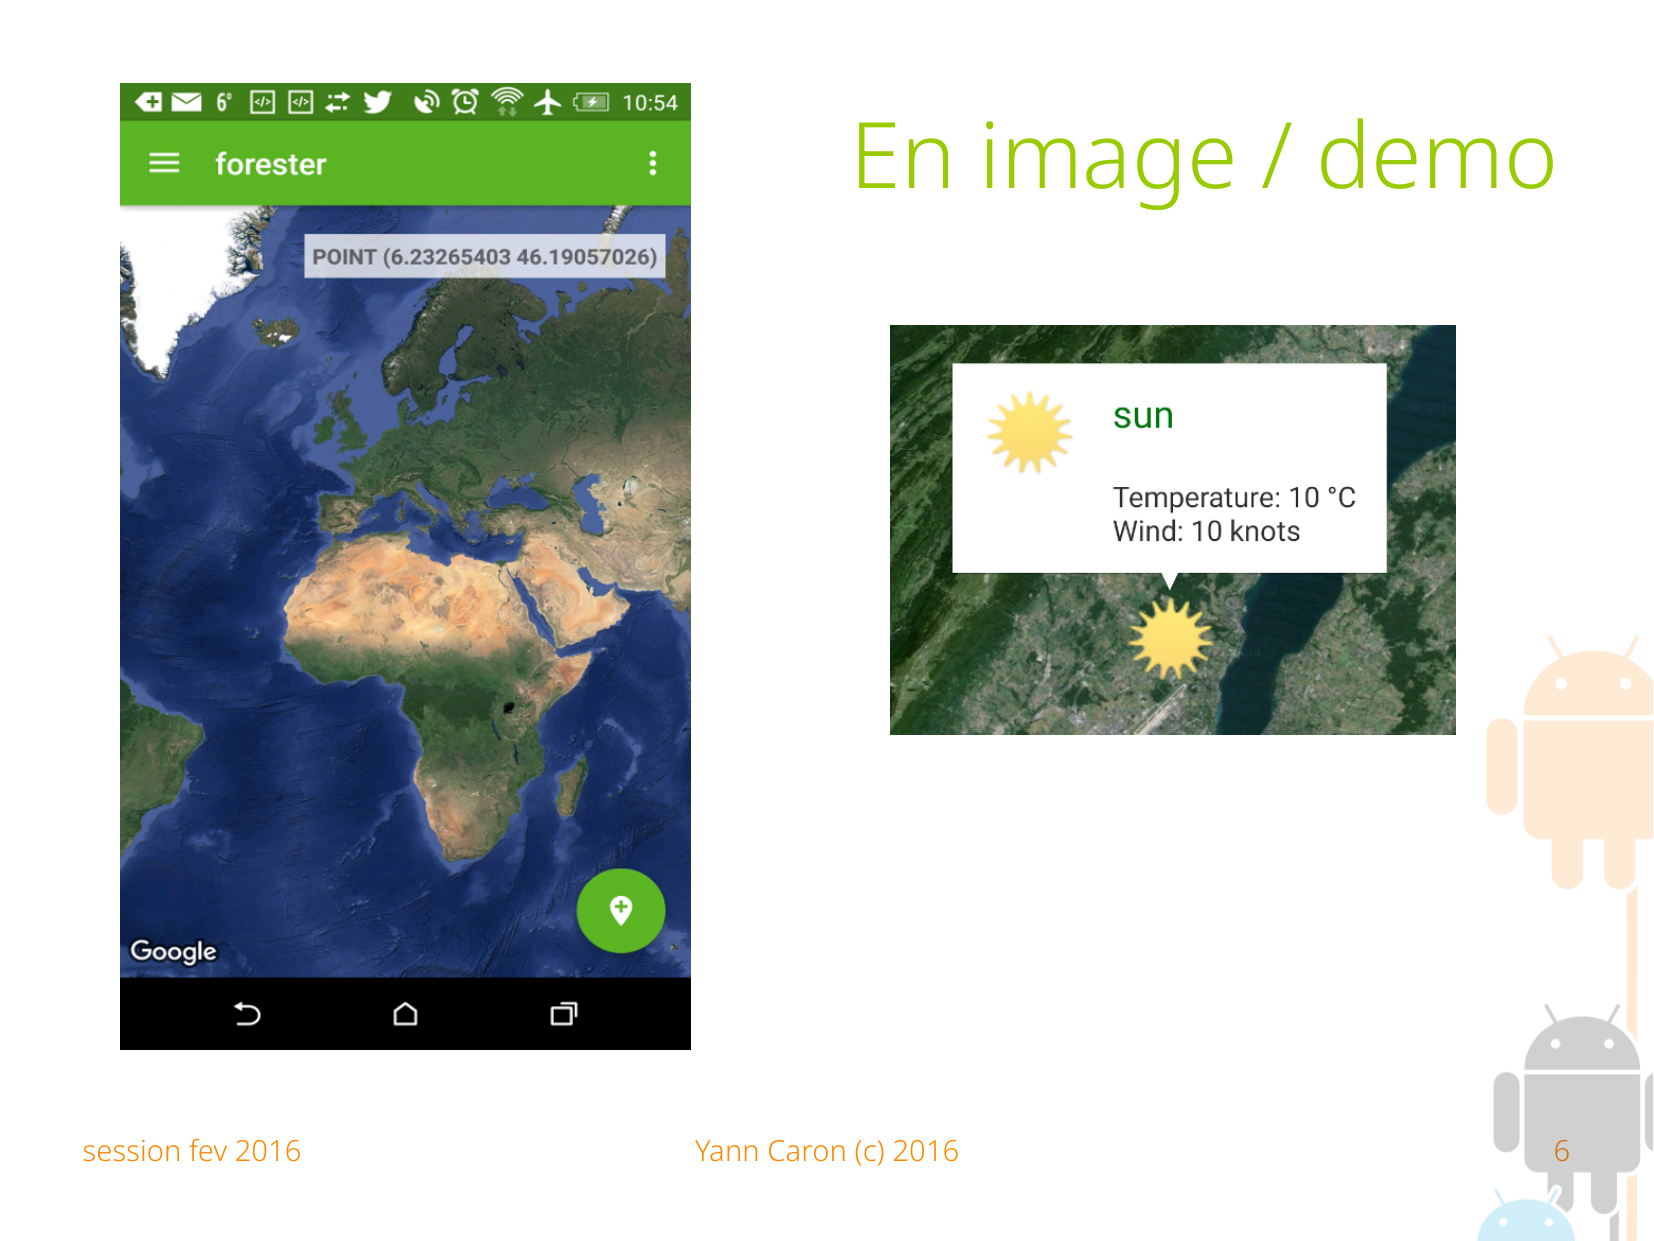

# En image / demo
session fev 2016
Yann Caron (c) 2016
6